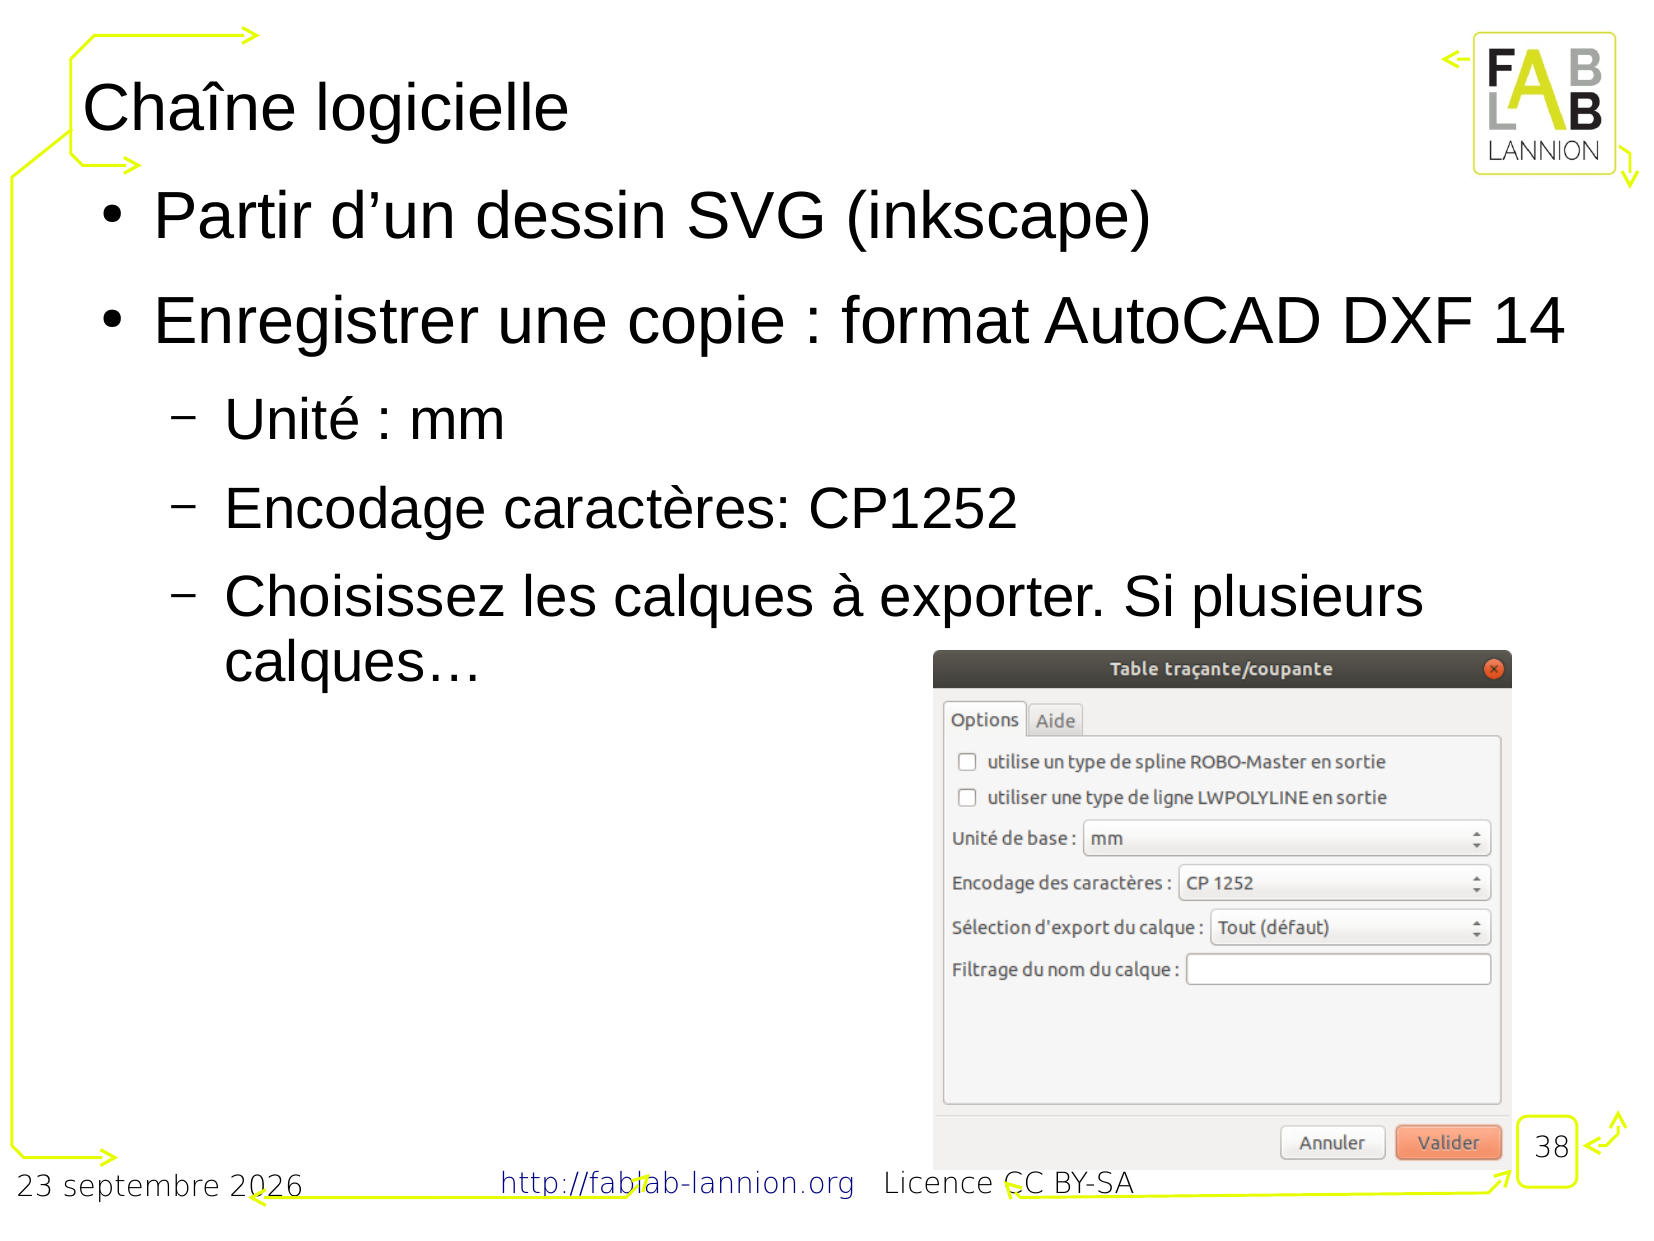

# Chaîne logicielle
Partir d’un dessin SVG (inkscape)
Enregistrer une copie : format AutoCAD DXF 14
Unité : mm
Encodage caractères: CP1252
Choisissez les calques à exporter. Si plusieurs calques…
38